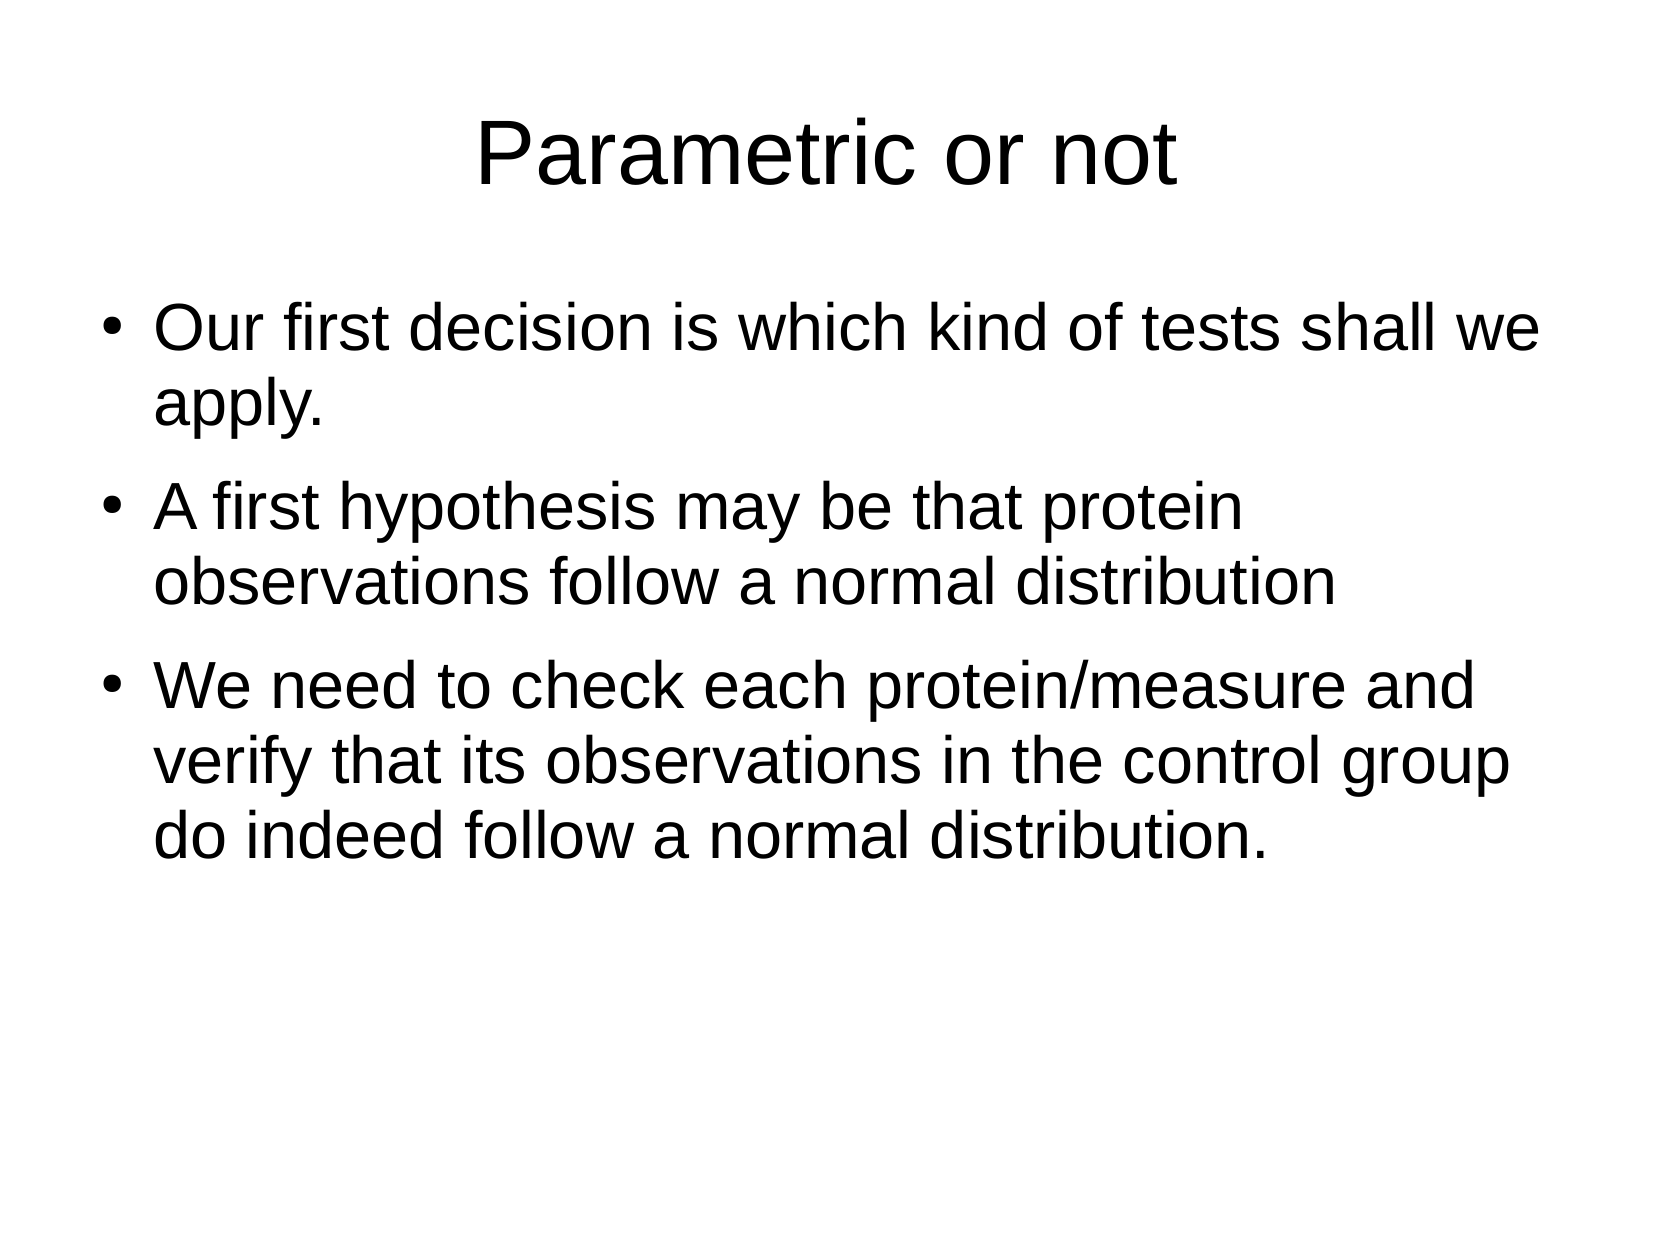

# Parametric or not
Our first decision is which kind of tests shall we apply.
A first hypothesis may be that protein observations follow a normal distribution
We need to check each protein/measure and verify that its observations in the control group do indeed follow a normal distribution.